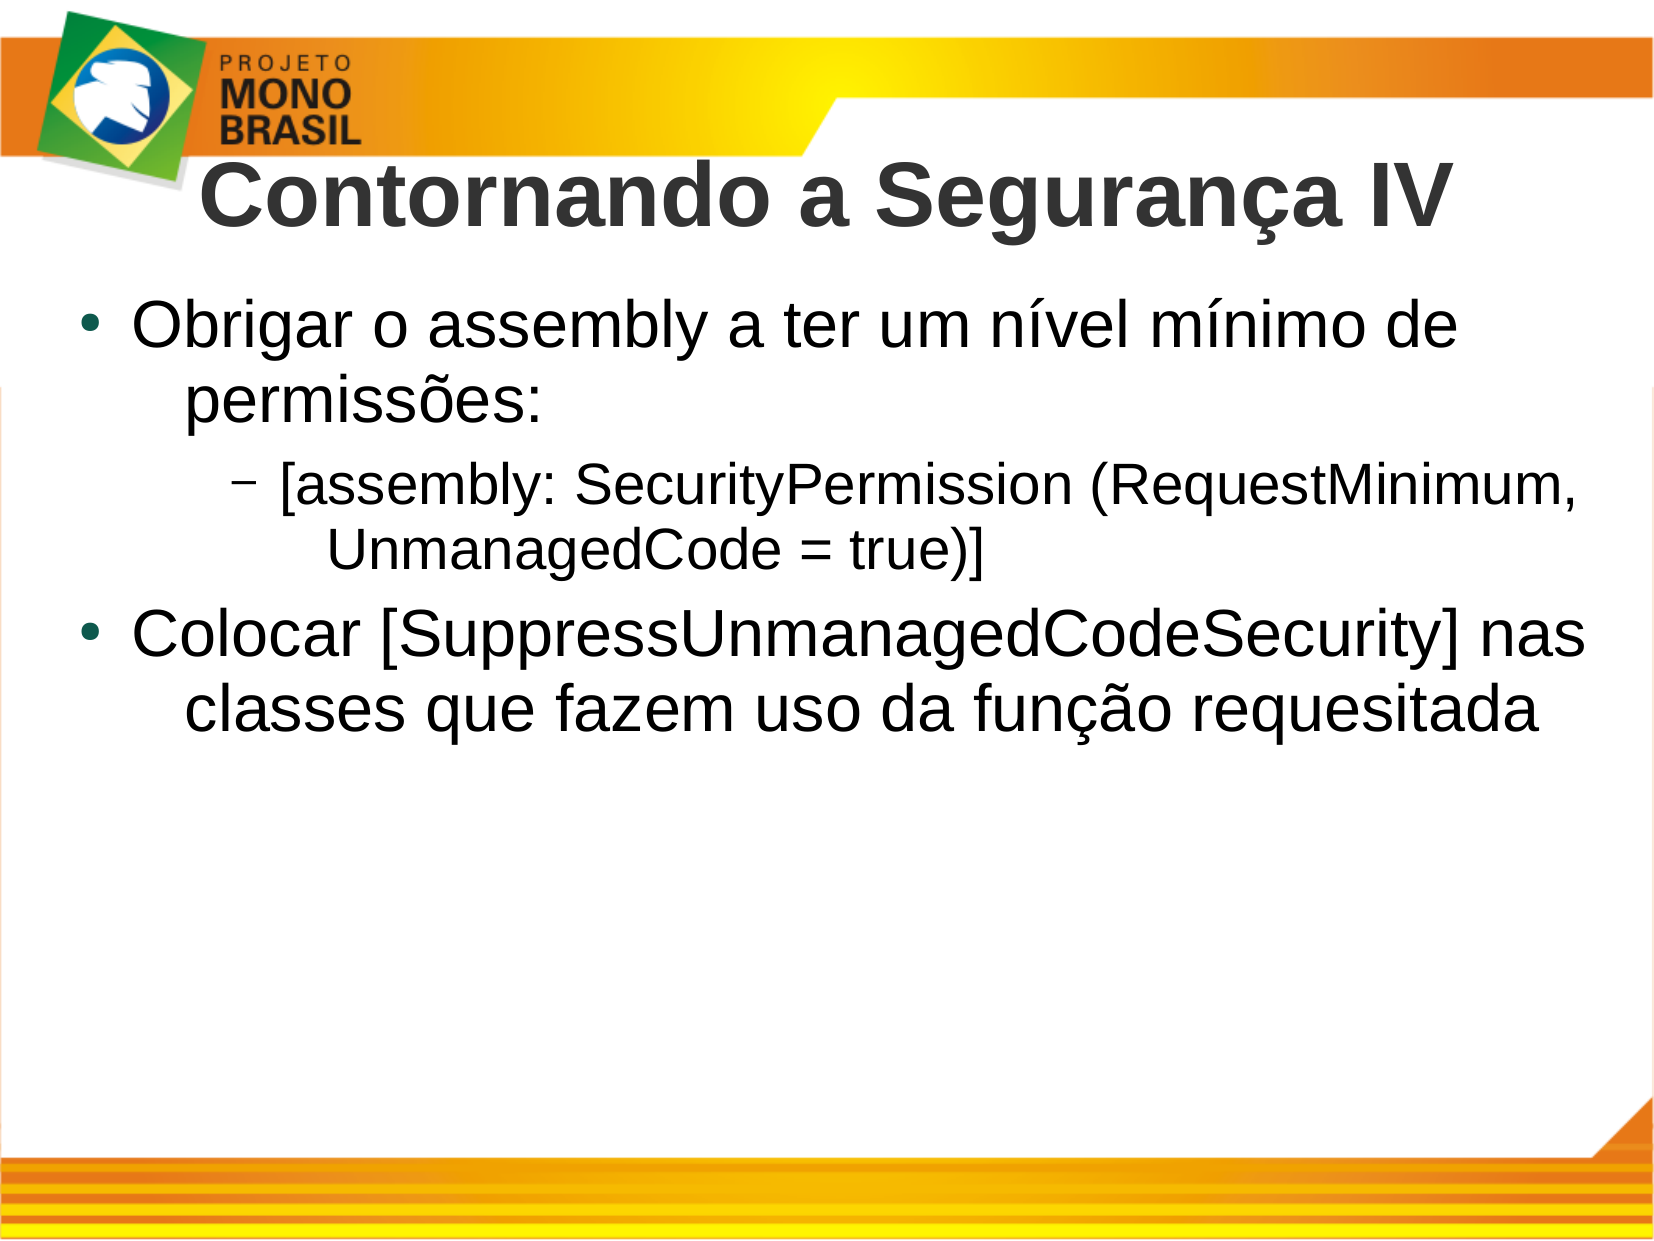

# Contornando a Segurança IV
Obrigar o assembly a ter um nível mínimo de permissões:
[assembly: SecurityPermission (RequestMinimum, UnmanagedCode = true)]
Colocar [SuppressUnmanagedCodeSecurity] nas classes que fazem uso da função requesitada